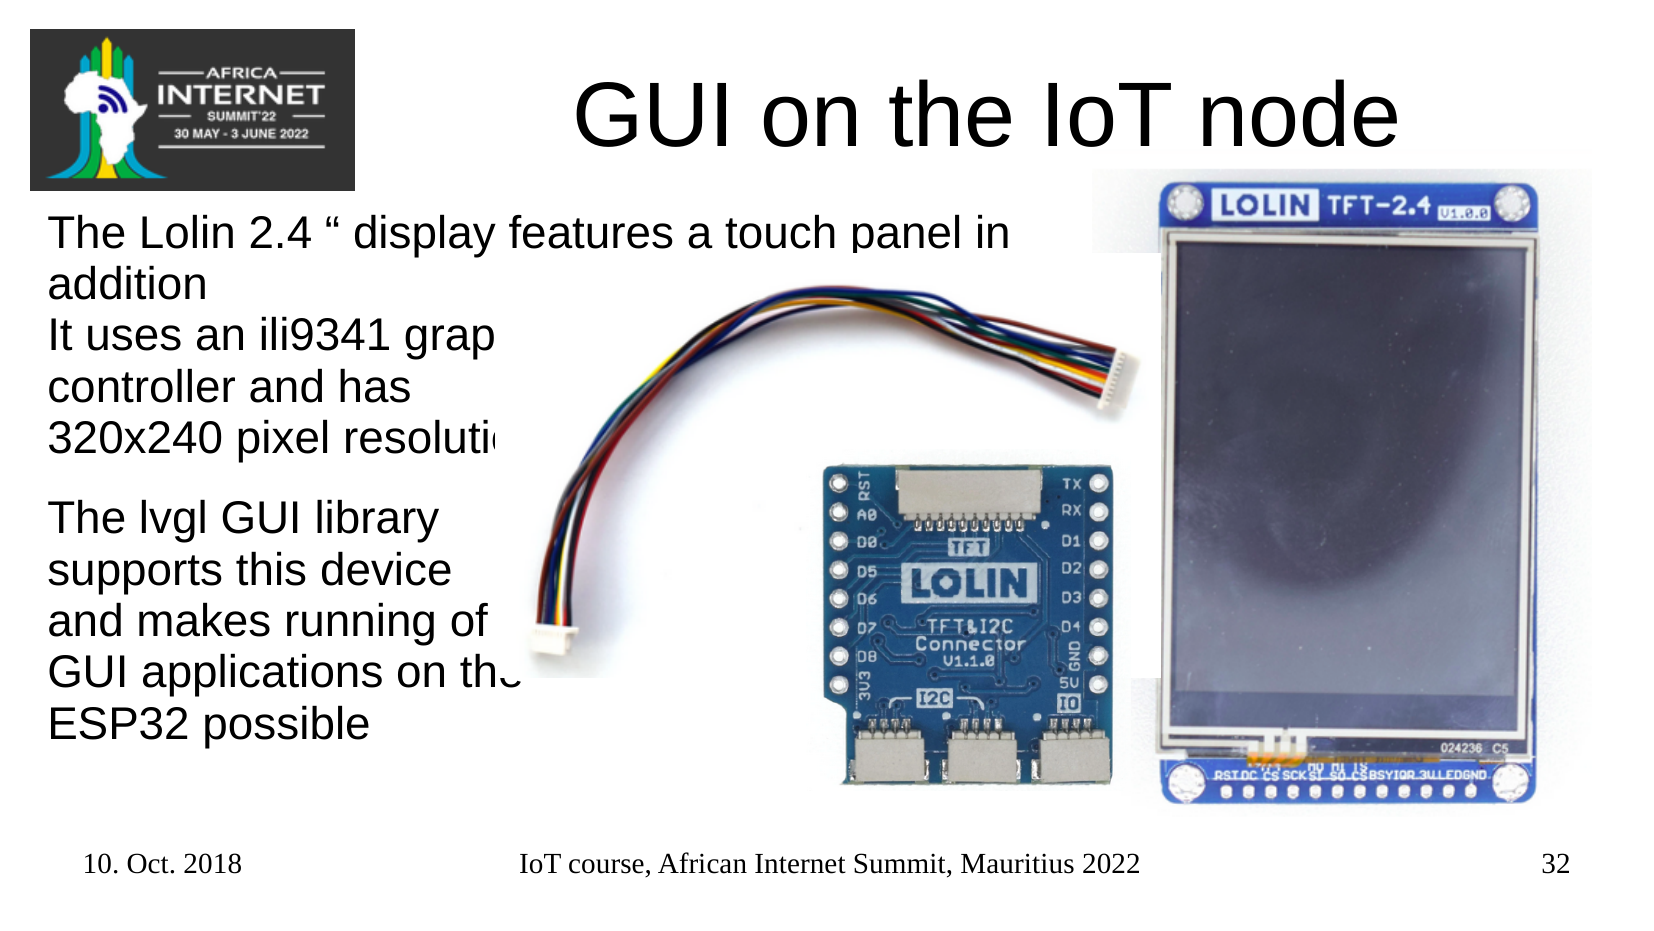

# GUI on the IoT node
The Lolin 2.4 “ display features a touch panel in
addition
It uses an ili9341 graphics
controller and has
320x240 pixel resolution
The lvgl GUI library
supports this device
and makes running of
GUI applications on the
ESP32 possible
10. Oct. 2018
IoT course, African Internet Summit, Mauritius 2022
32